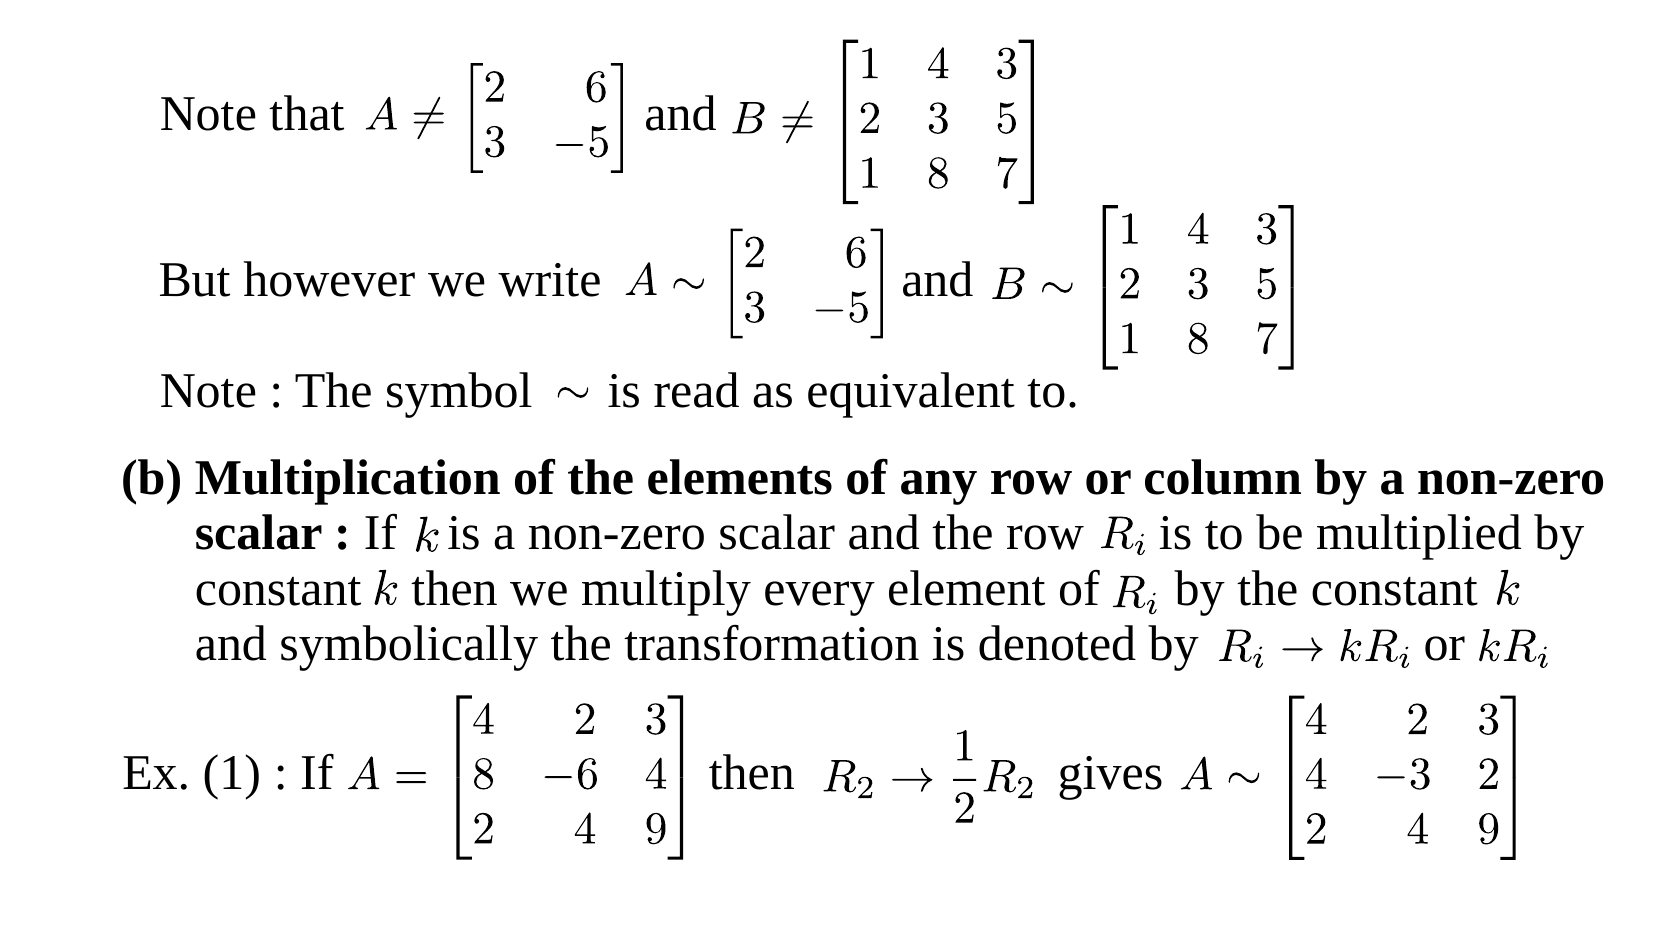

# Note that and
	 But however we write and
 Note : The symbol is read as equivalent to.
	(b) Multiplication of the elements of any row or column by a non-zero
 	scalar : If is a non-zero scalar and the row is to be multiplied by
		constant then we multiply every element of by the constant
		and symbolically the transformation is denoted by or
 Ex. (1) : If then gives